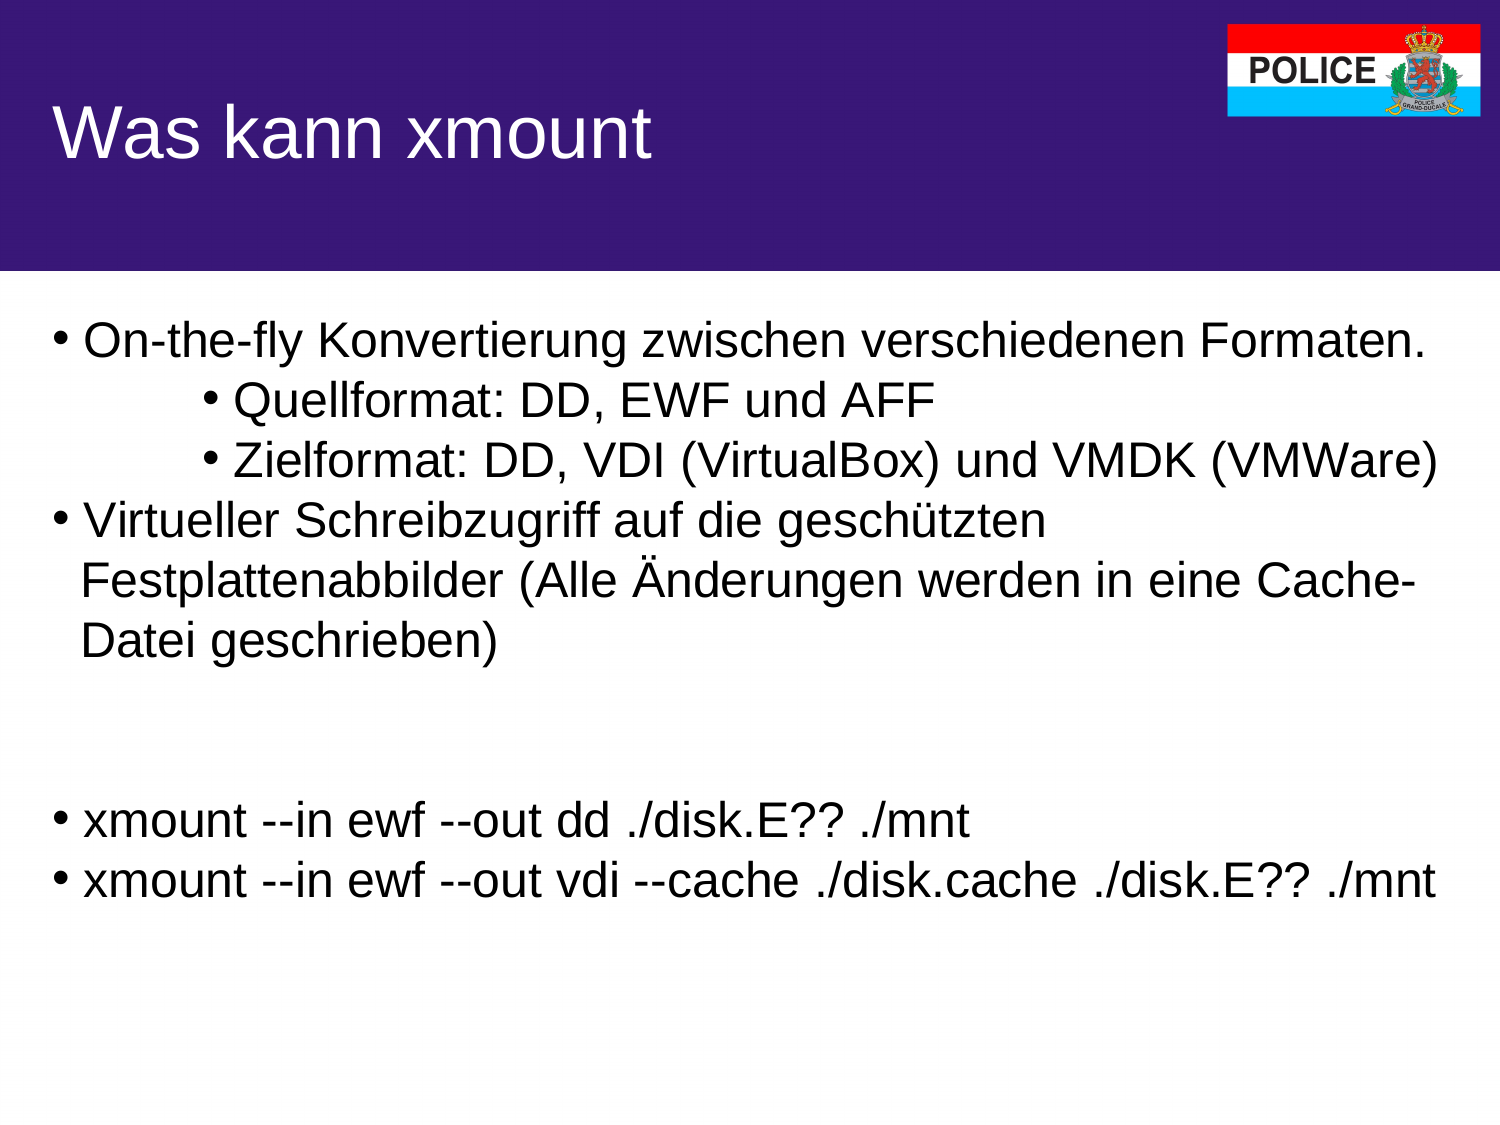

Was kann xmount
 On-the-fly Konvertierung zwischen verschiedenen Formaten.
 Quellformat: DD, EWF und AFF
 Zielformat: DD, VDI (VirtualBox) und VMDK (VMWare)
 Virtueller Schreibzugriff auf die geschützten
 Festplattenabbilder (Alle Änderungen werden in eine Cache-
 Datei geschrieben)
 xmount --in ewf --out dd ./disk.E?? ./mnt
 xmount --in ewf --out vdi --cache ./disk.cache ./disk.E?? ./mnt
#